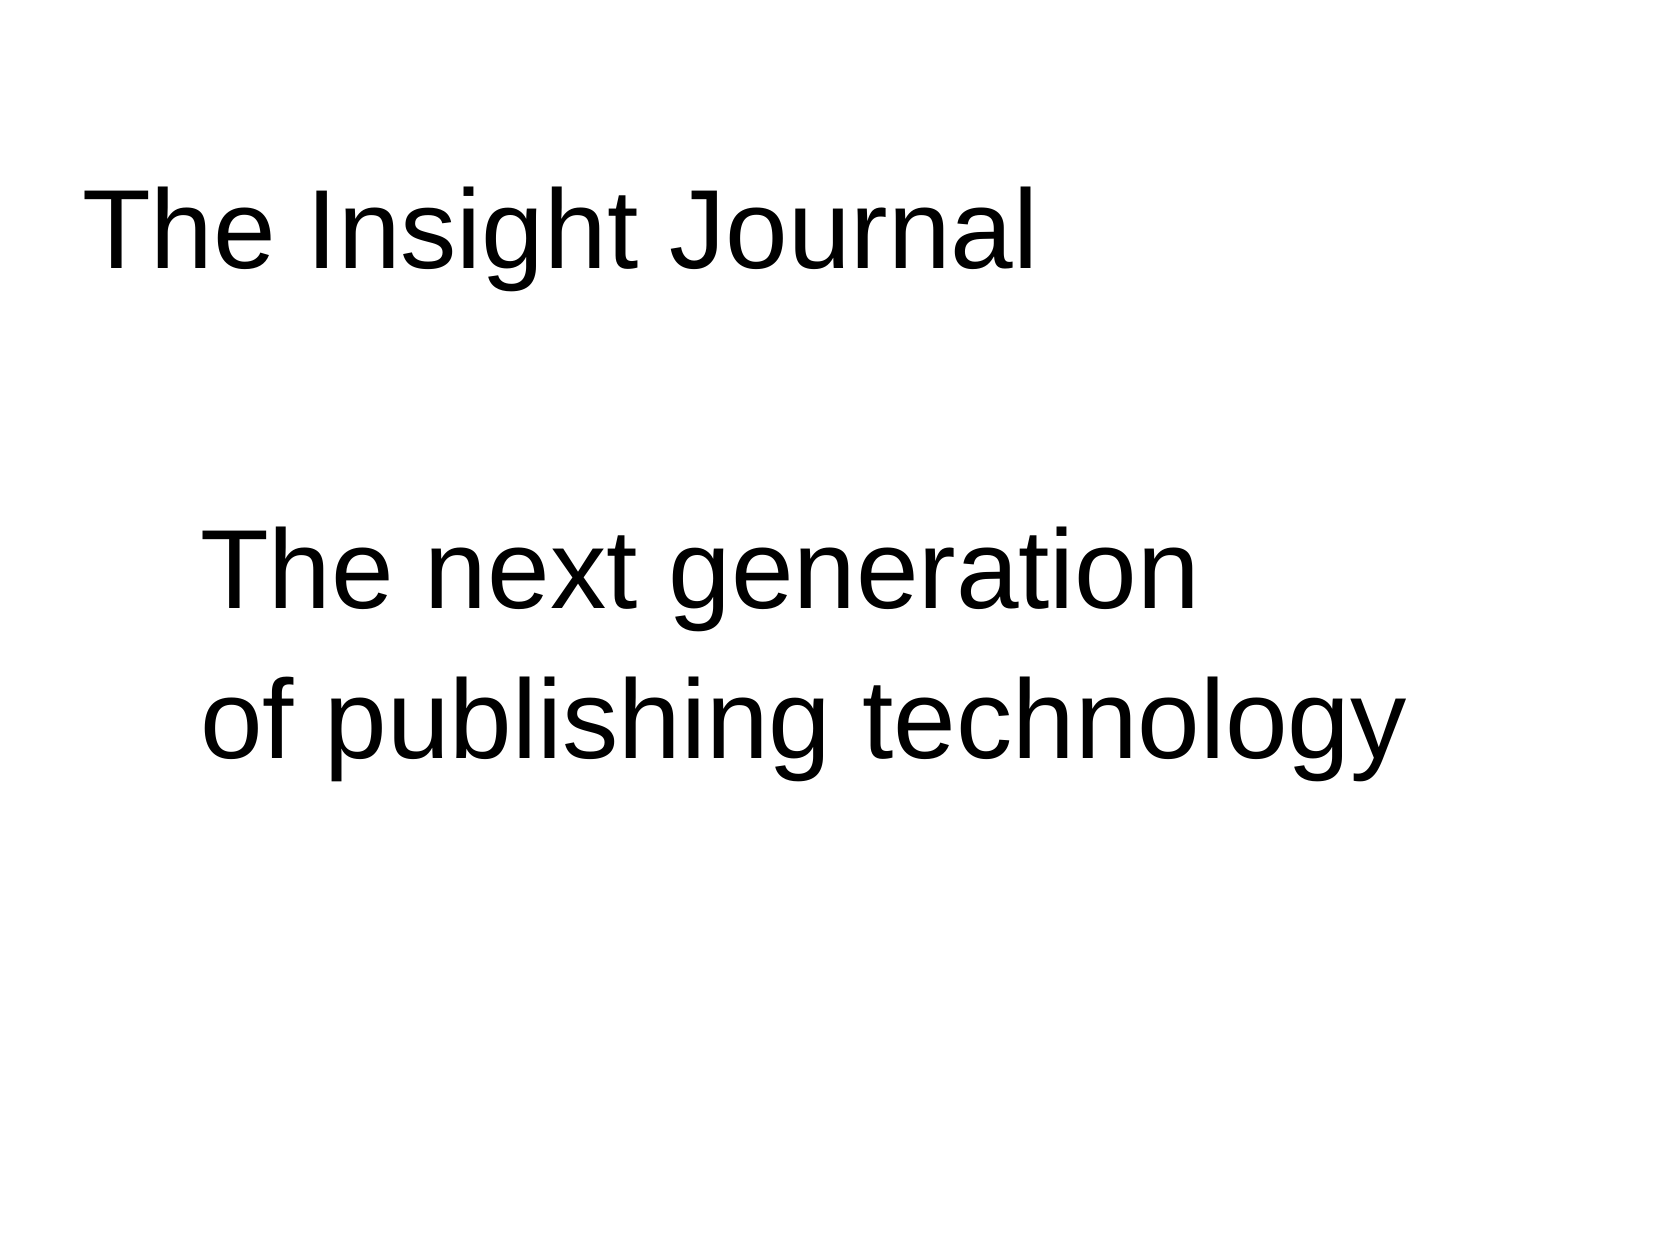

# The Insight Journal
The next generation
of publishing technology